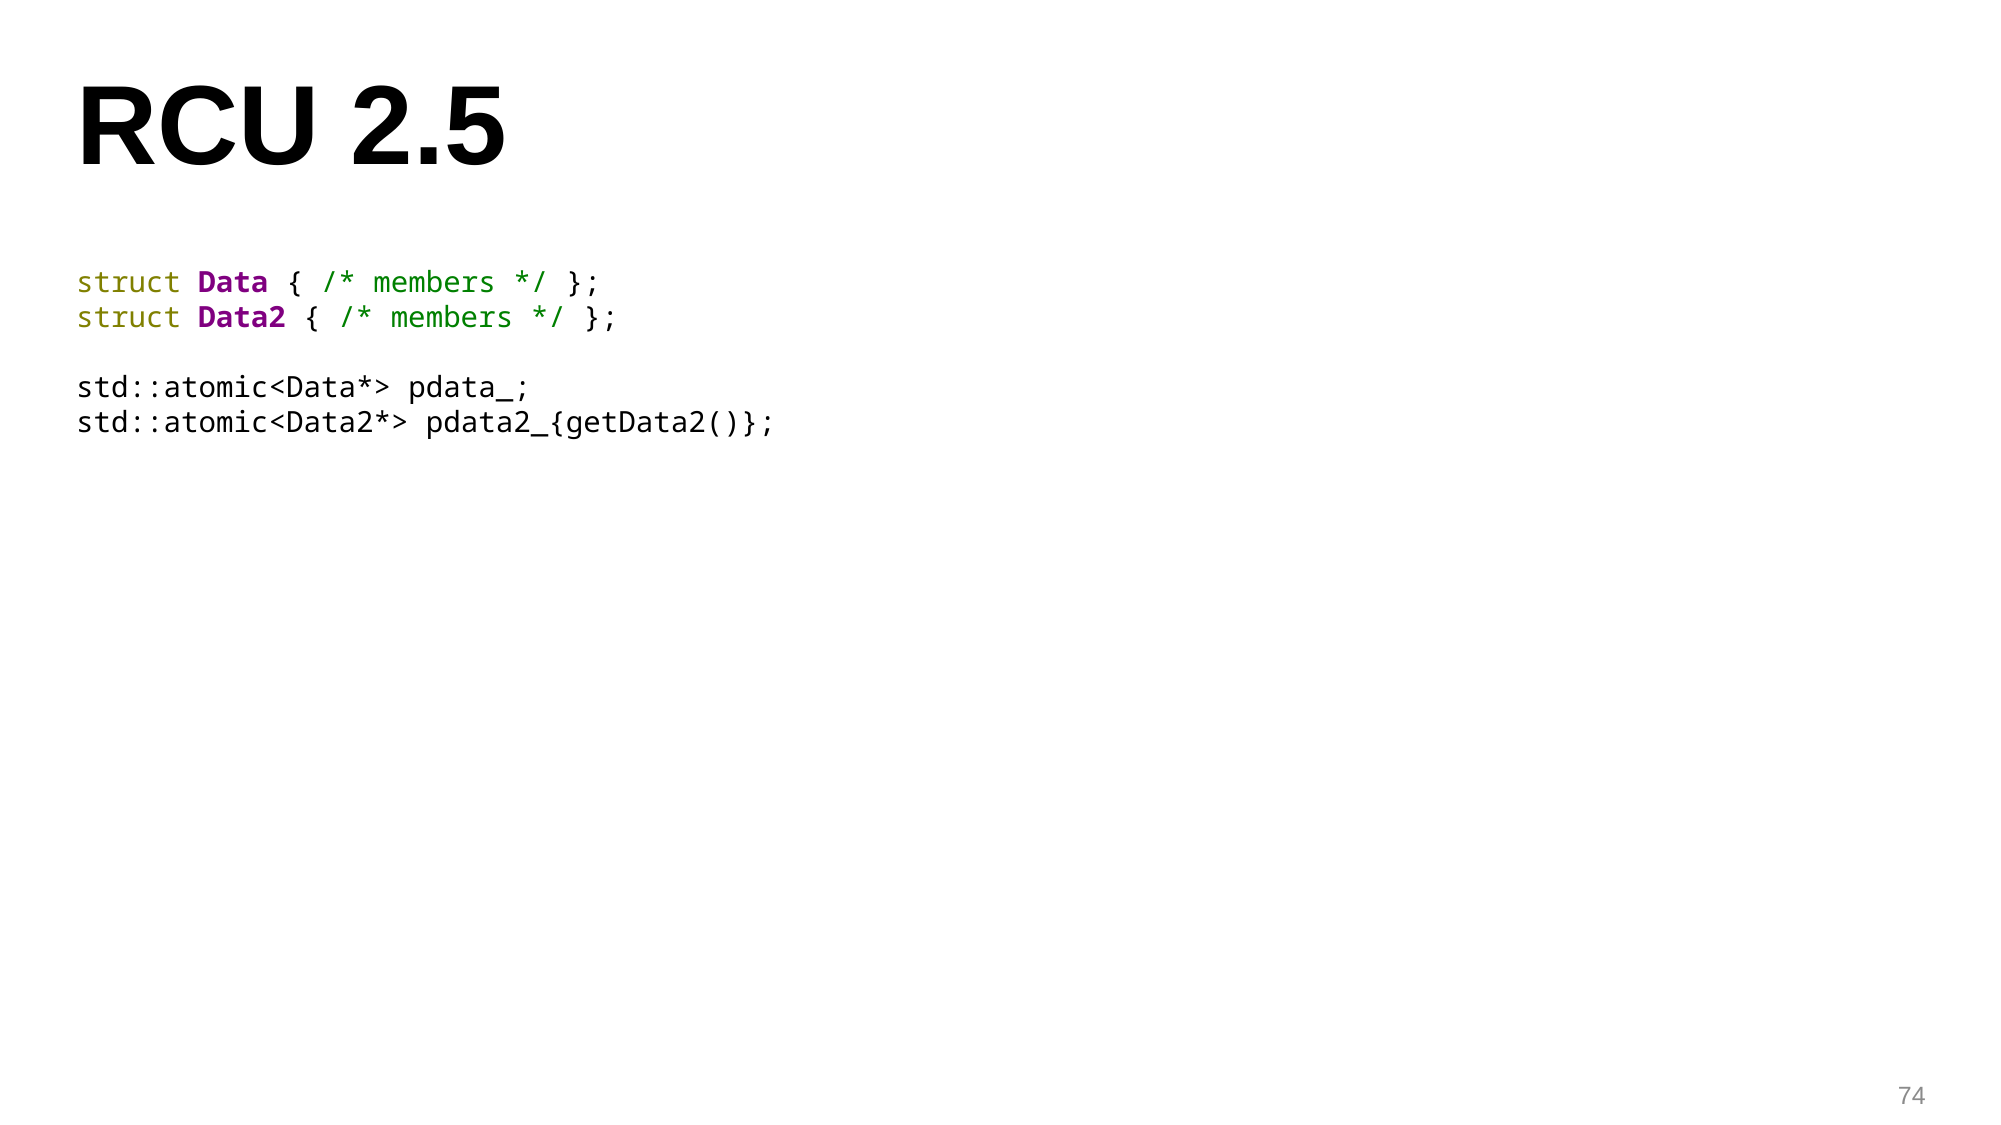

# RCU 2.5
struct Data { /* members */ };
struct Data2 { /* members */ };
std::atomic<Data*> pdata_;
std::atomic<Data2*> pdata2_{getData2()};